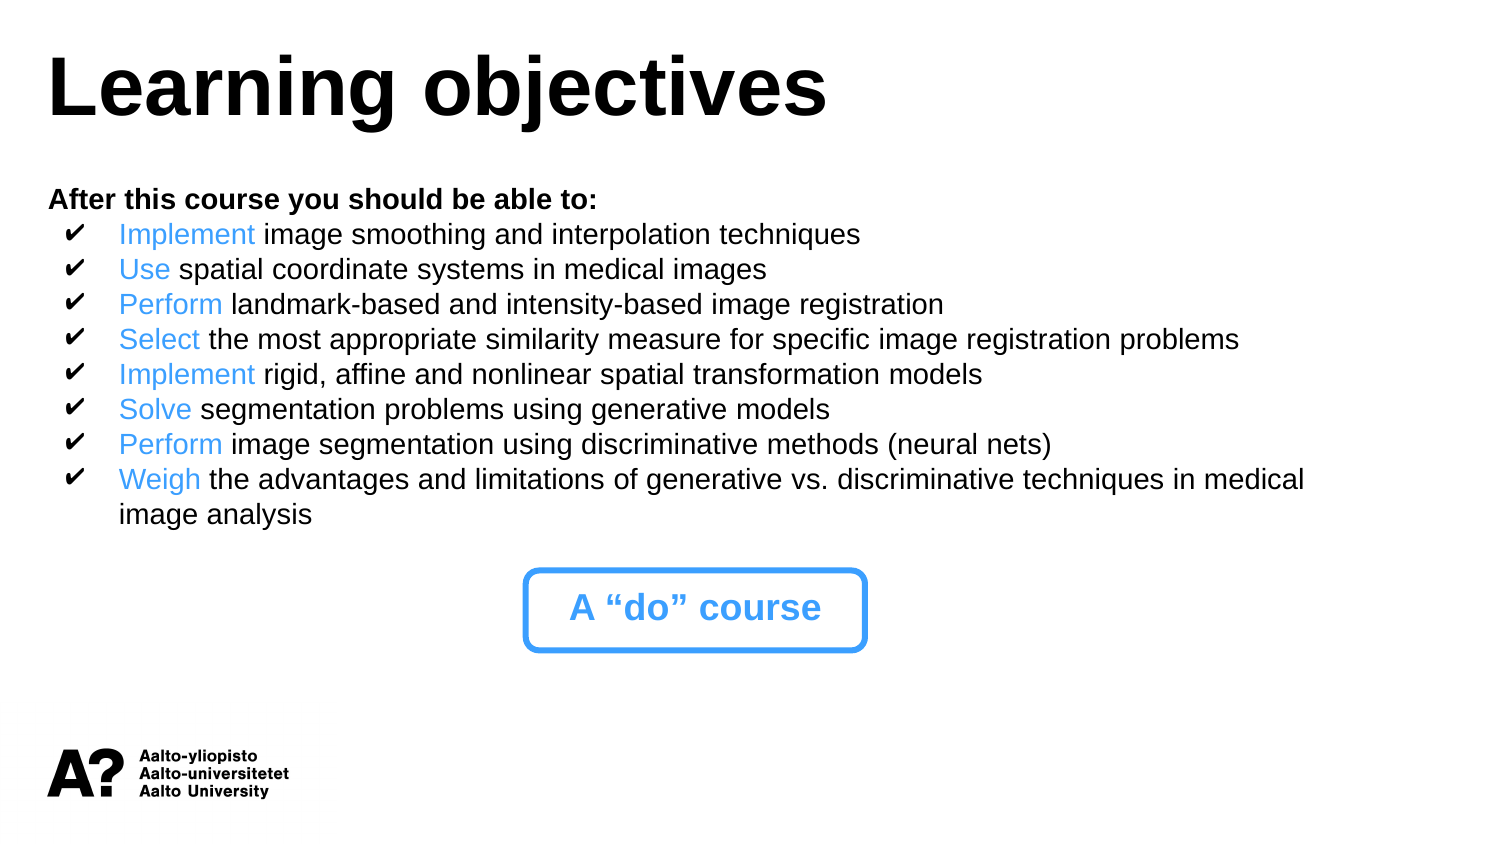

# Learning objectives
After this course you should be able to:
Implement image smoothing and interpolation techniques
Use spatial coordinate systems in medical images
Perform landmark-based and intensity-based image registration
Select the most appropriate similarity measure for specific image registration problems
Implement rigid, affine and nonlinear spatial transformation models
Solve segmentation problems using generative models
Perform image segmentation using discriminative methods (neural nets)
Weigh the advantages and limitations of generative vs. discriminative techniques in medical image analysis
 A “do” course